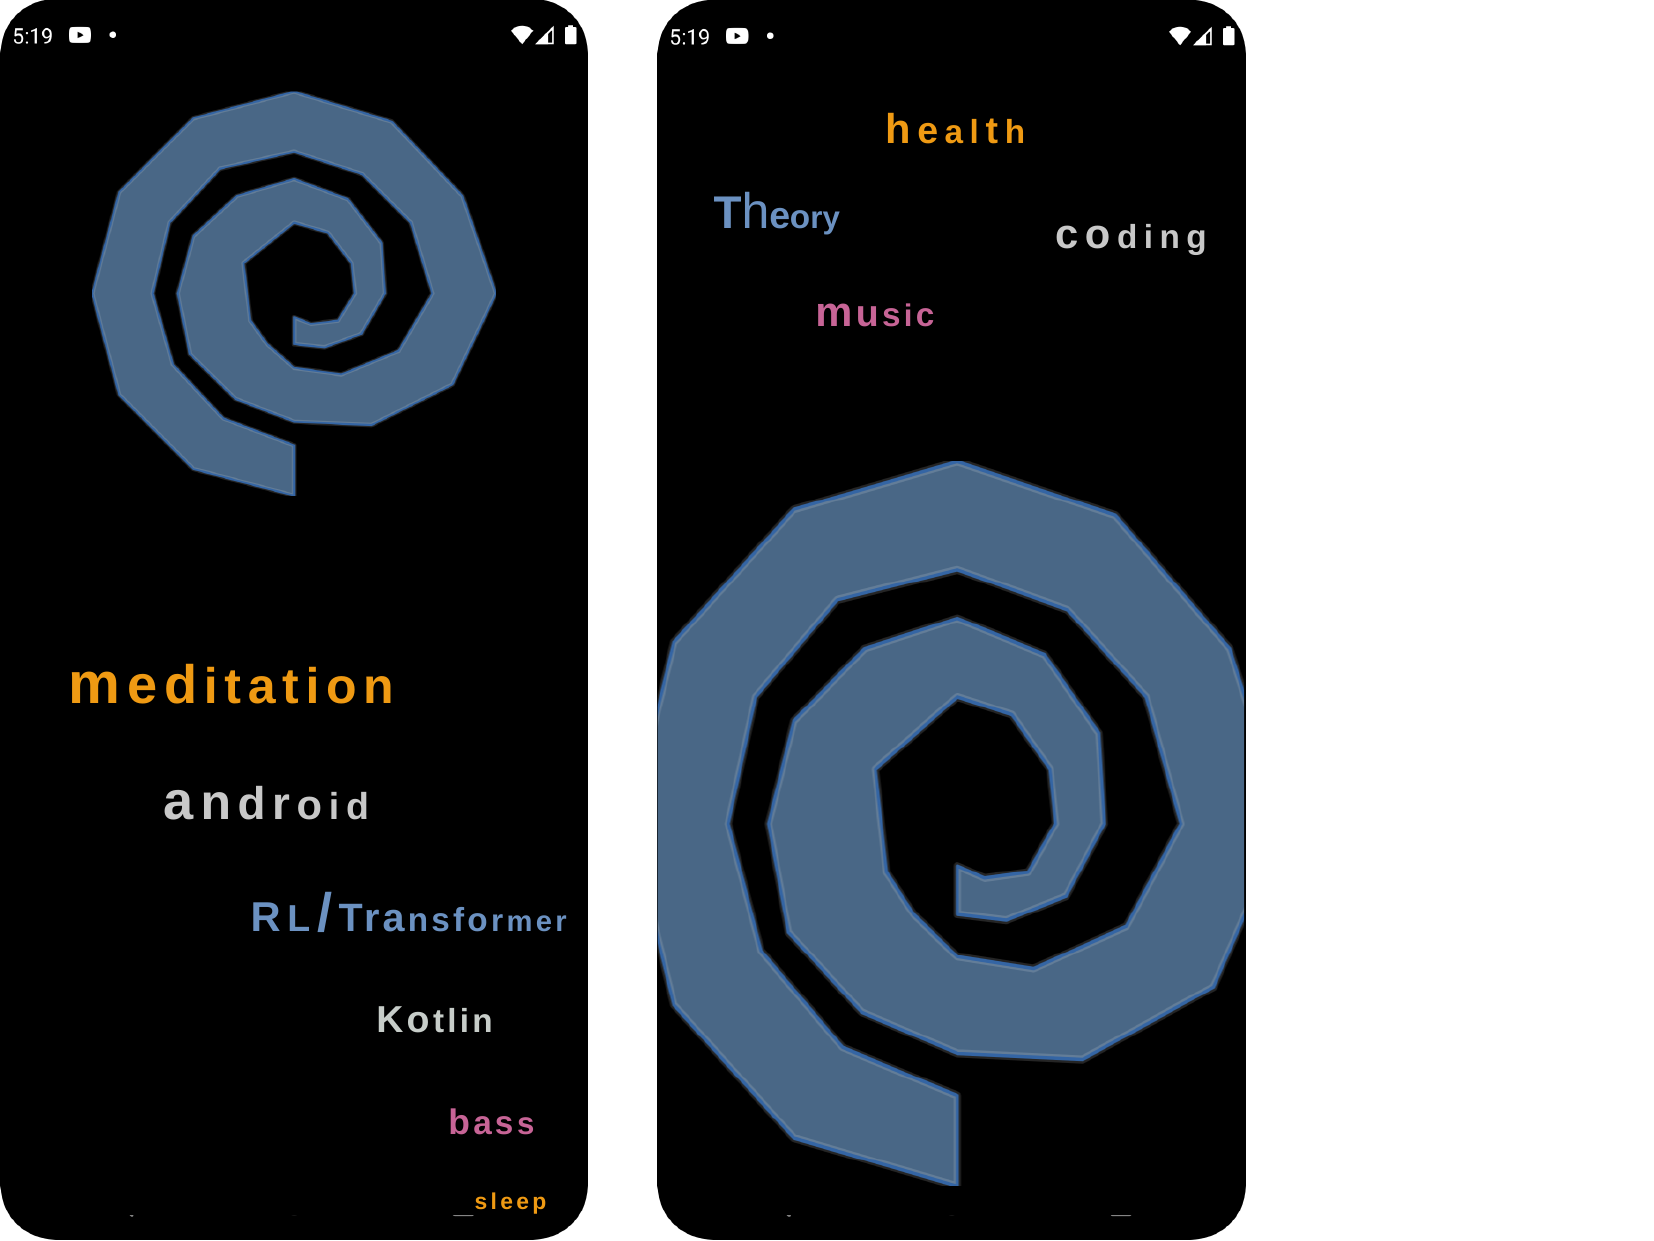

health
Theory
coding
music
meditation
android
RL/Transformer
Kotlin
bass
sleep